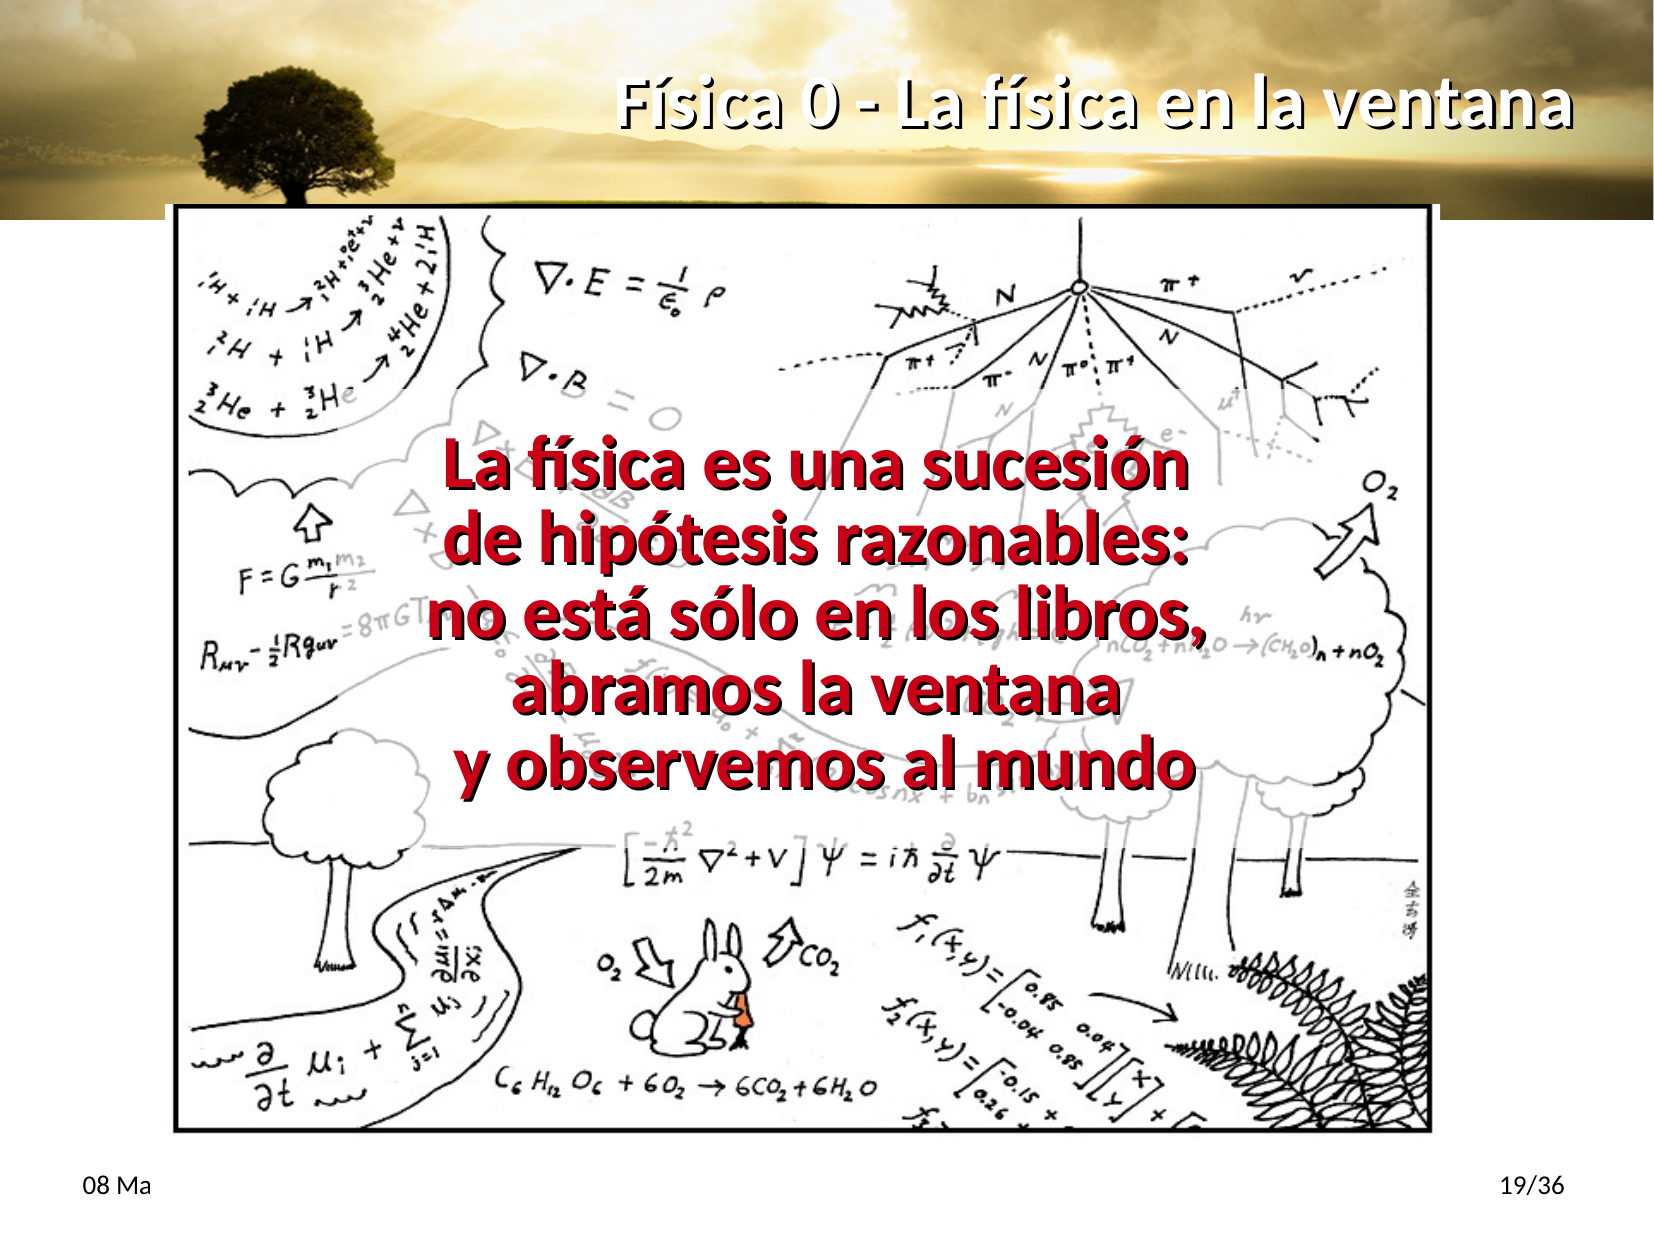

Física 0 - La física en la ventana
# La física es una sucesión de hipótesis razonables: no está sólo en los libros, abramos la ventana y observemos al mundo
08 May 2014
Introducción a la Física
19